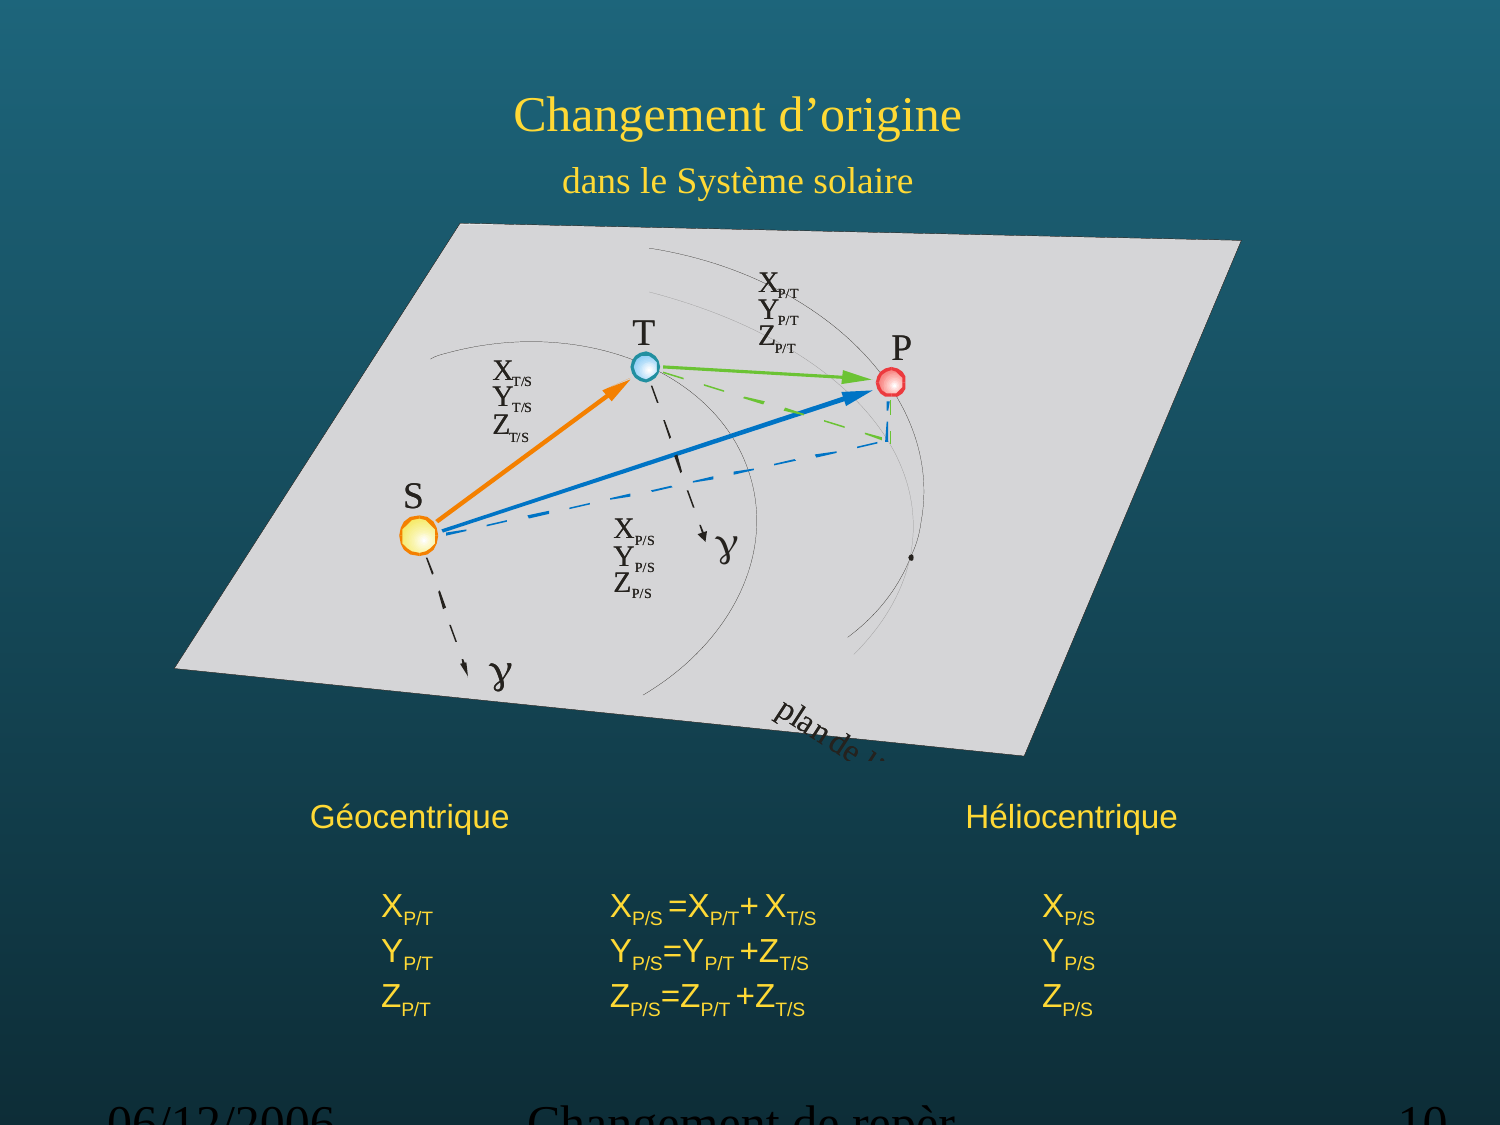

Changement d’origine
dans le Système solaire
Géocentrique
Héliocentrique
XP/T
YP/T
ZP/T
XP/S =XP/T+ XT/S
YP/S=YP/T +ZT/S
ZP/S=ZP/T +ZT/S
XP/S
YP/S
ZP/S
06/12/2006
Changement de repères, de système
10